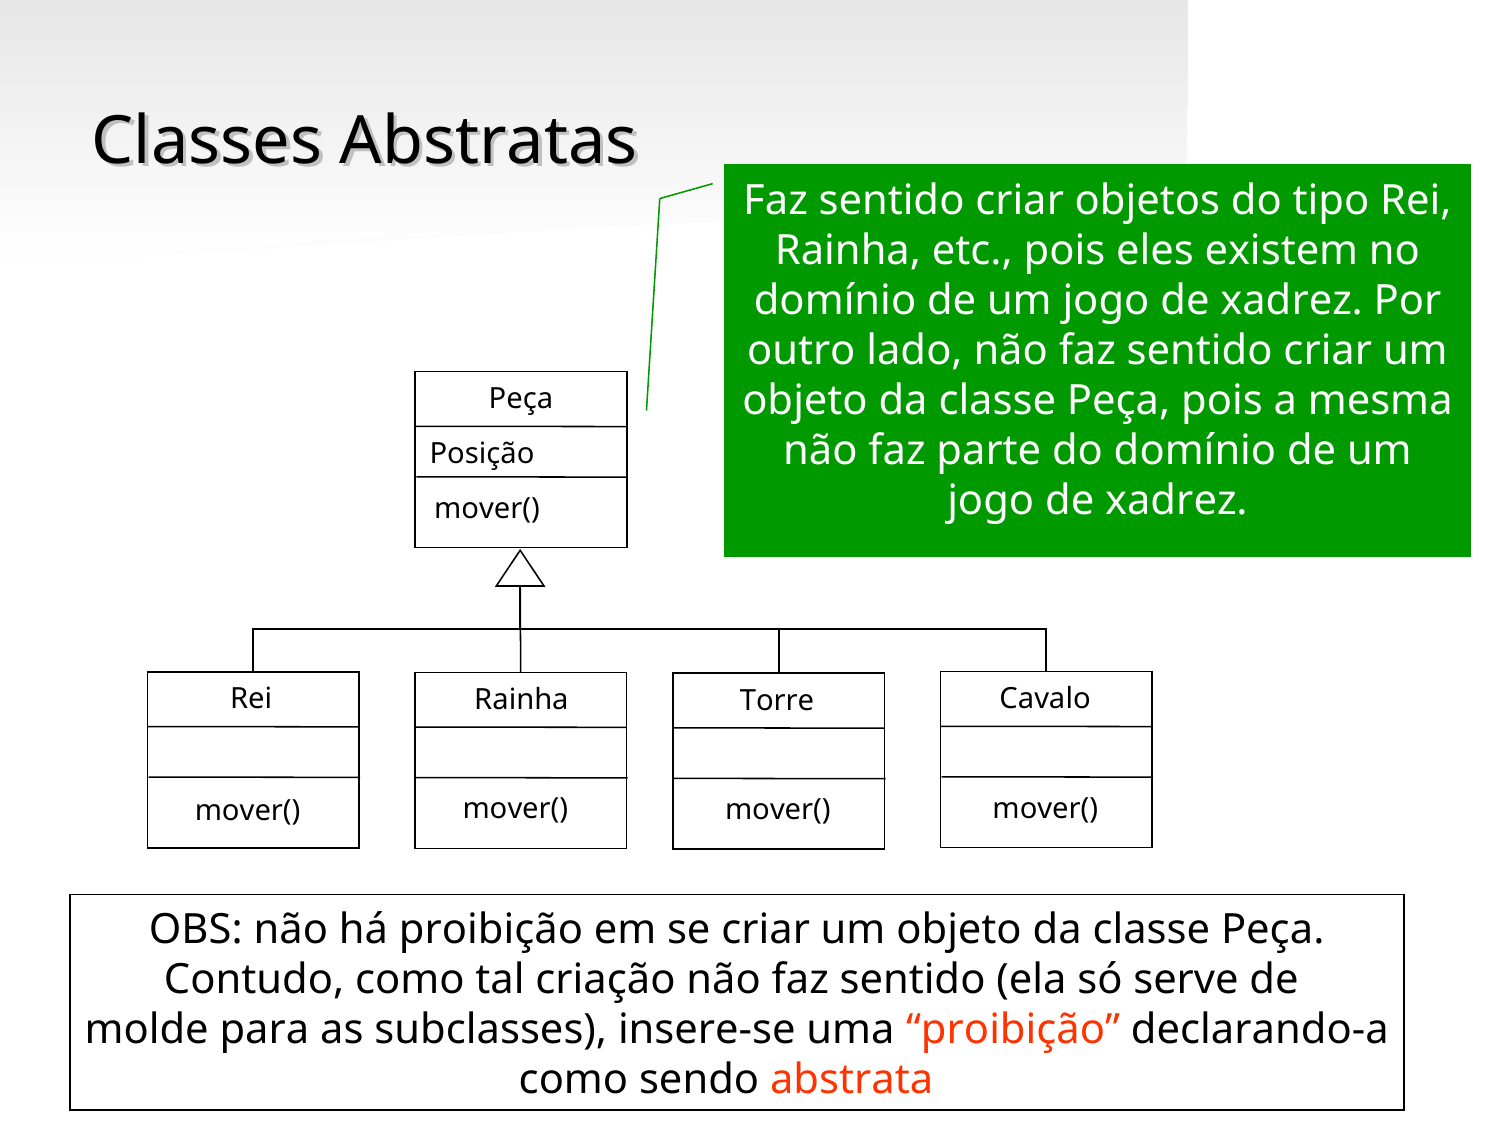

Classes Abstratas
Faz sentido criar objetos do tipo Rei, Rainha, etc., pois eles existem no domínio de um jogo de xadrez. Por outro lado, não faz sentido criar um objeto da classe Peça, pois a mesma não faz parte do domínio de um jogo de xadrez.
Peça
Posição
mover()
Cavalo
Rei
Rainha
Torre
mover()
mover()
mover()
mover()
OBS: não há proibição em se criar um objeto da classe Peça.
Contudo, como tal criação não faz sentido (ela só serve de
molde para as subclasses), insere-se uma “proibição” declarando-a
como sendo abstrata